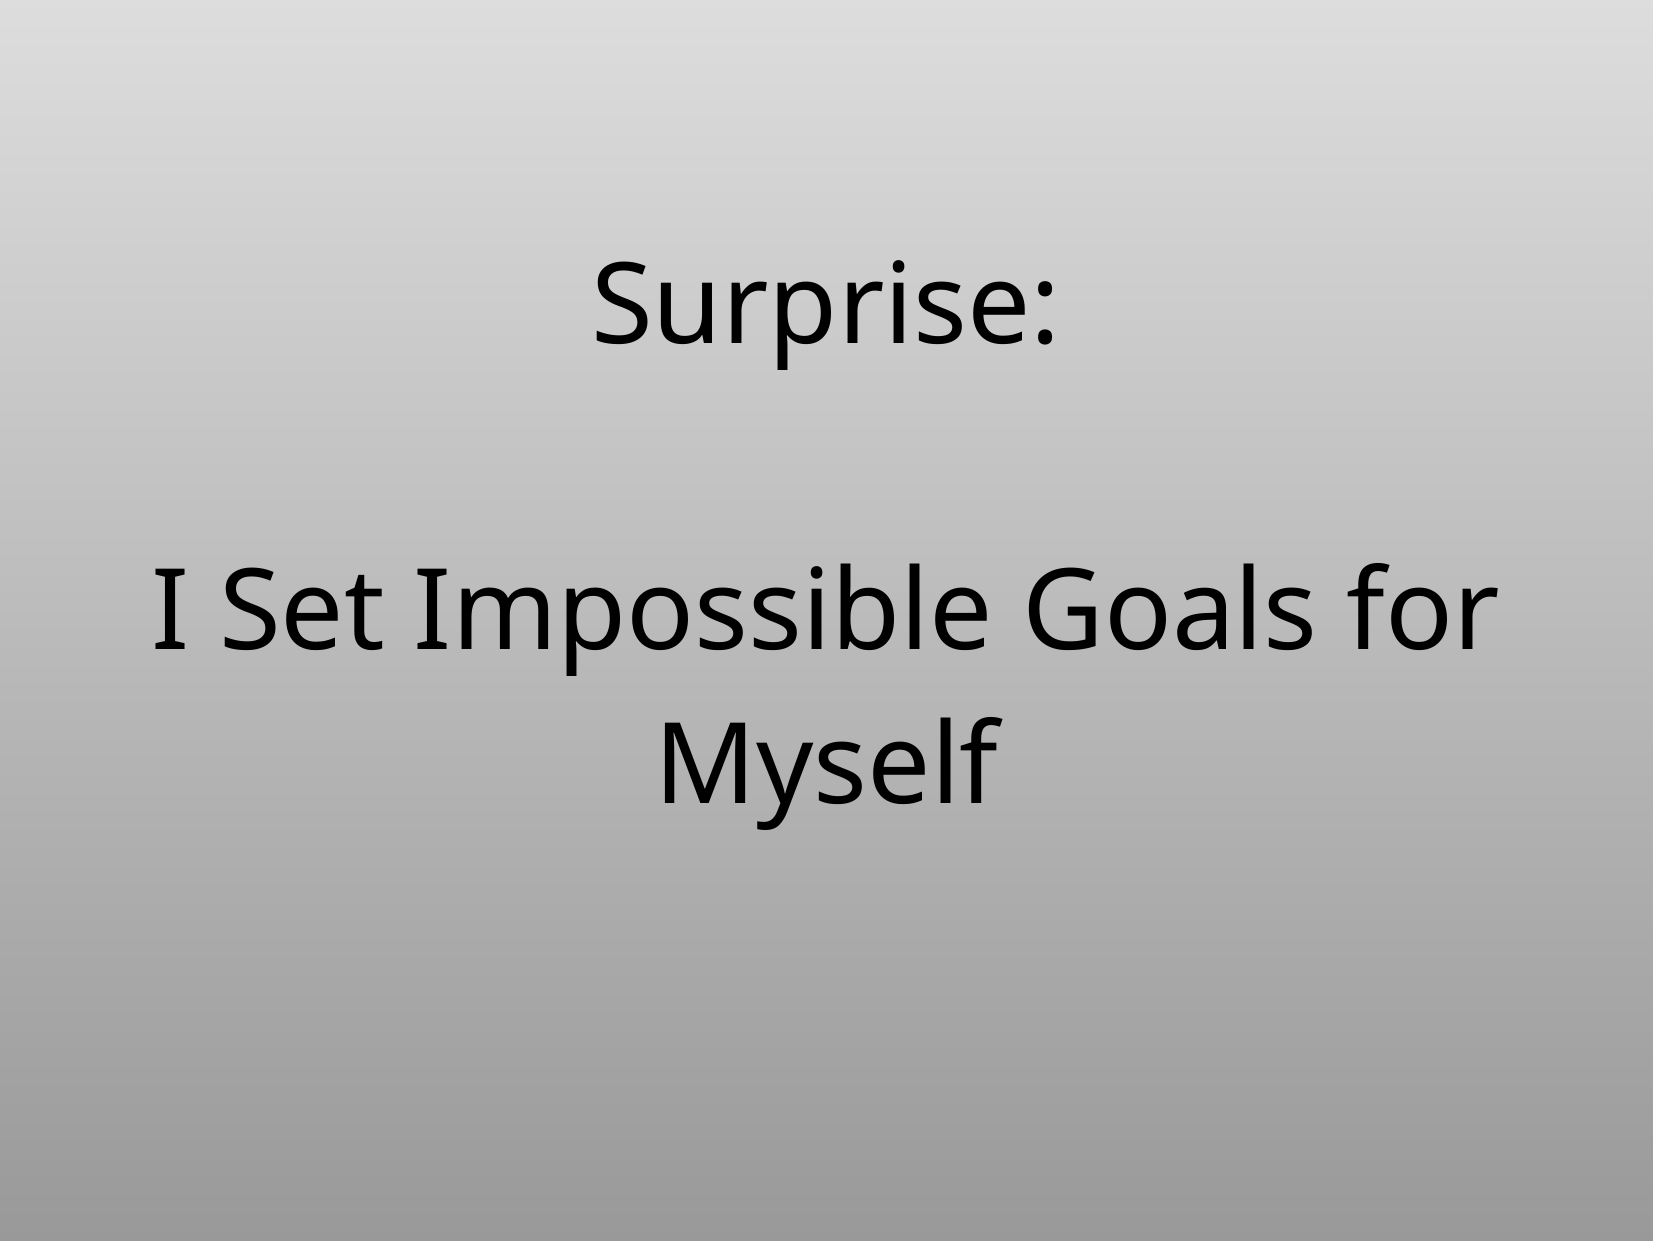

# Surprise:
I Set Impossible Goals for Myself